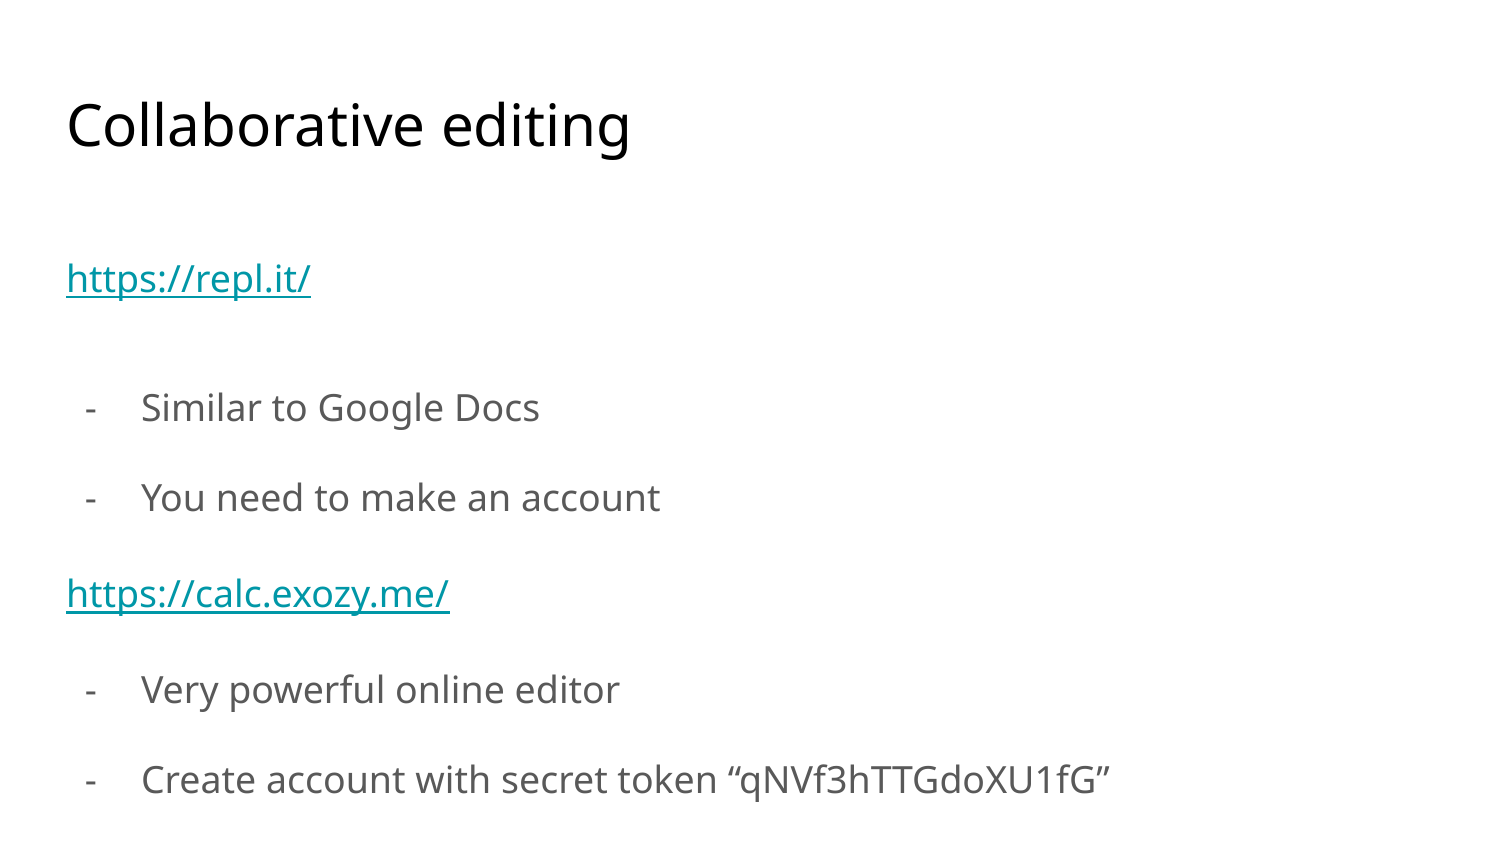

# Collaborative editing
https://repl.it/
Similar to Google Docs
You need to make an account
https://calc.exozy.me/
Very powerful online editor
Create account with secret token “qNVf3hTTGdoXU1fG”